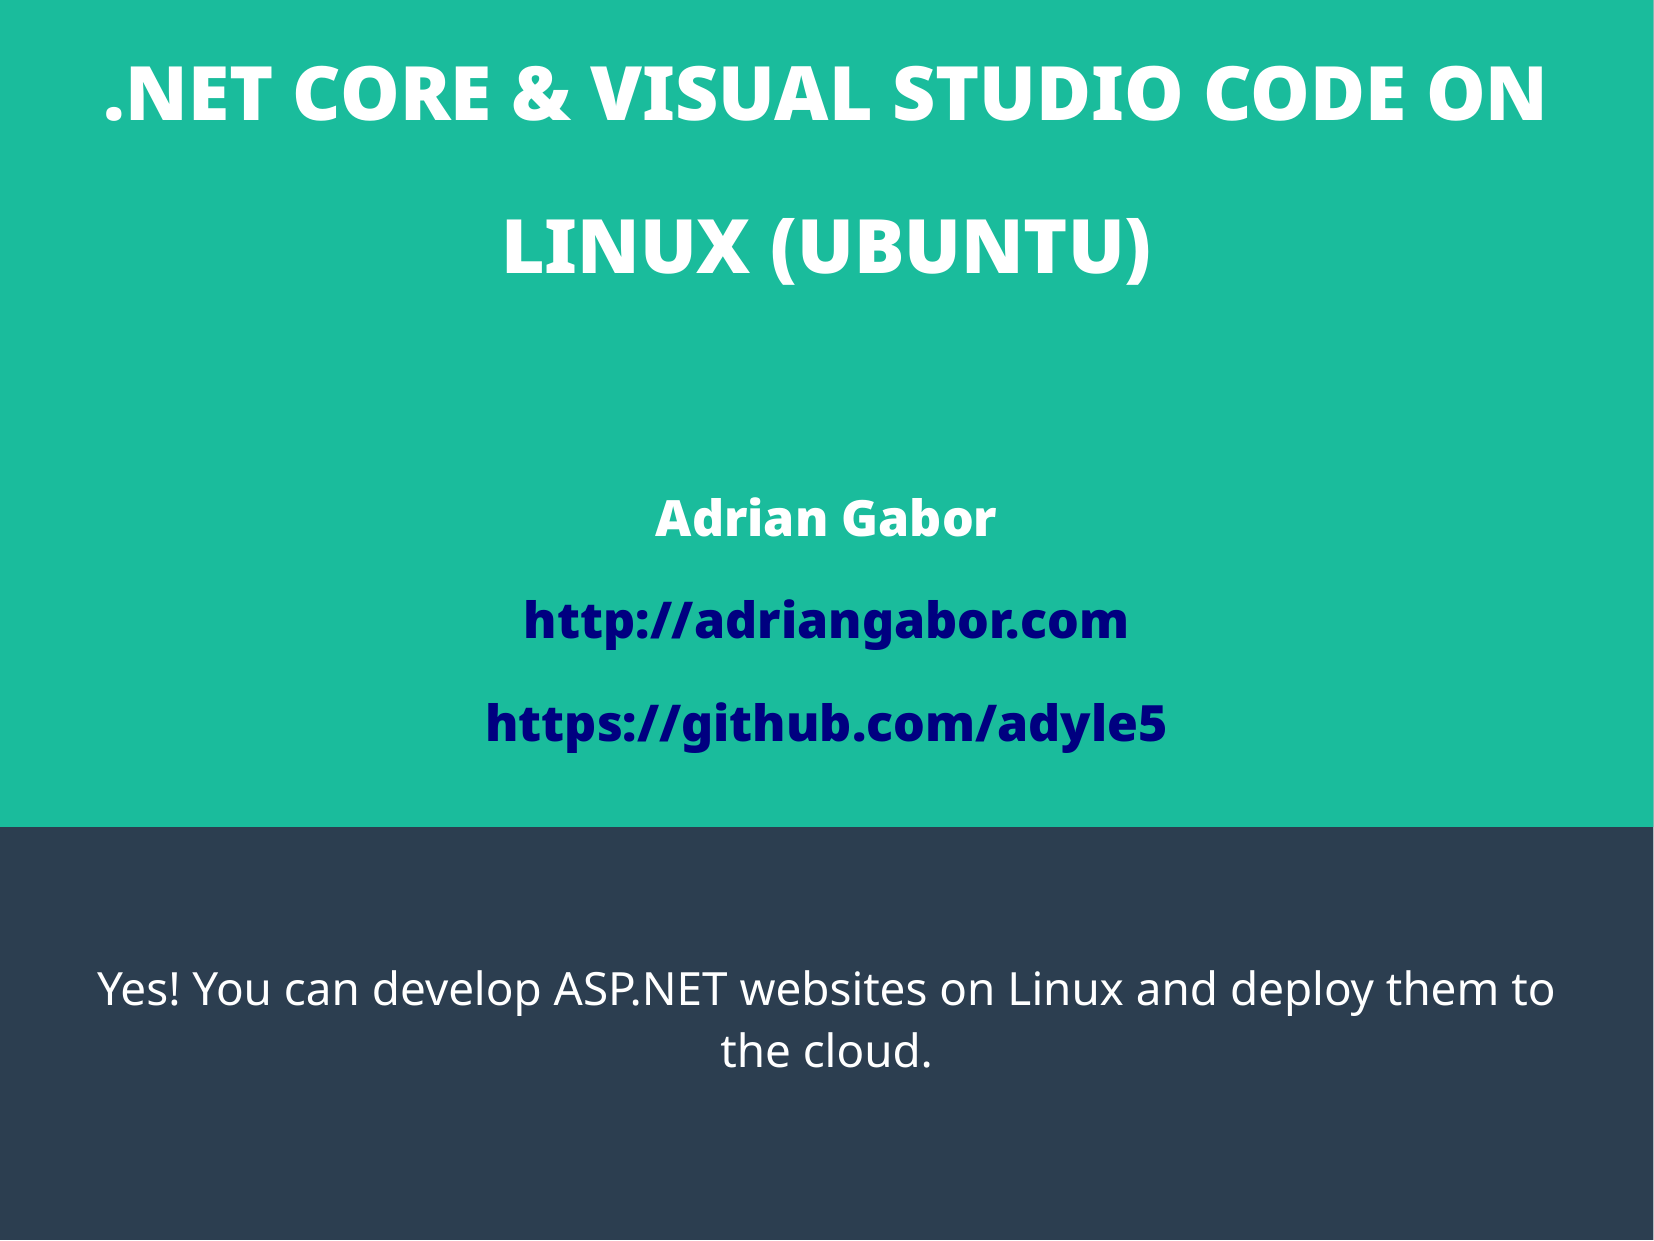

# .NET CORE & VISUAL STUDIO CODE ON LINUX (UBUNTU) Adrian Gabor http://adriangabor.com https://github.com/adyle5
Yes! You can develop ASP.NET websites on Linux and deploy them to the cloud.